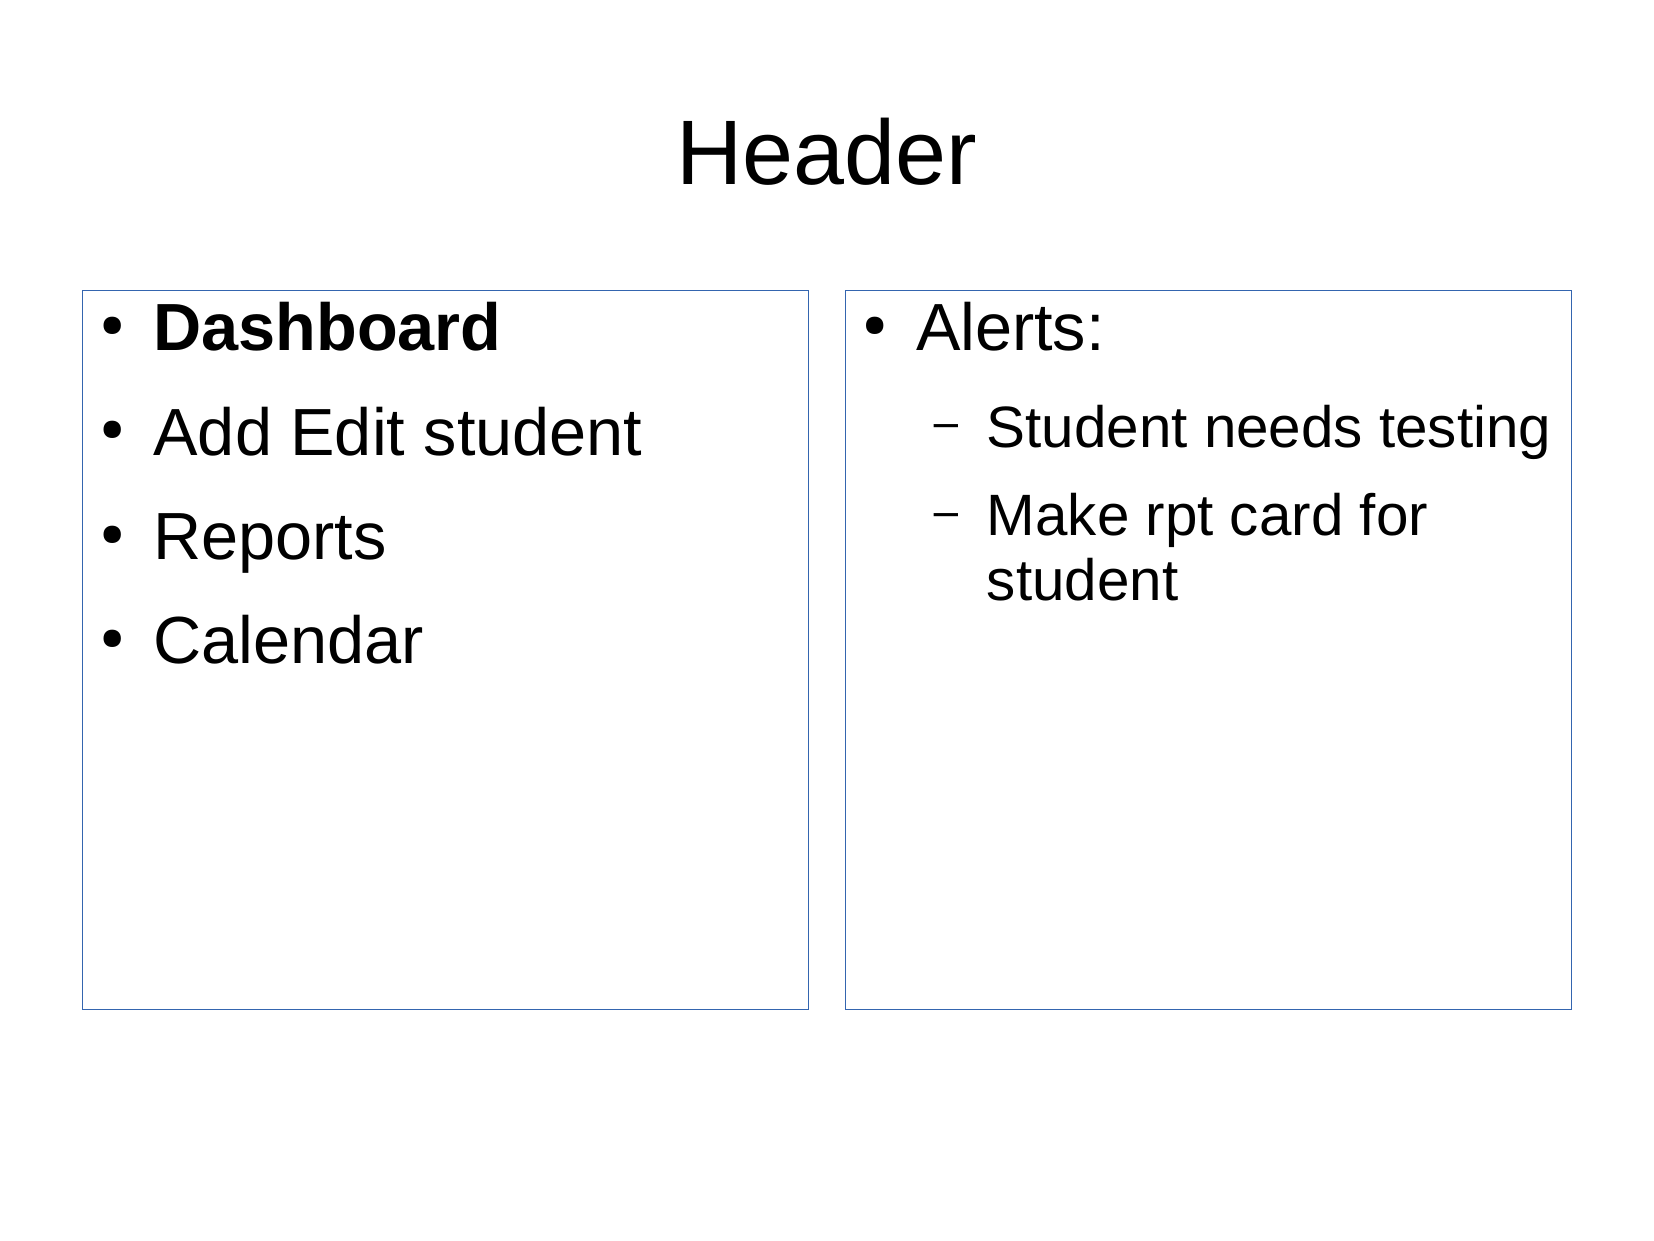

# Header
Dashboard
Add Edit student
Reports
Calendar
Alerts:
Student needs testing
Make rpt card for student